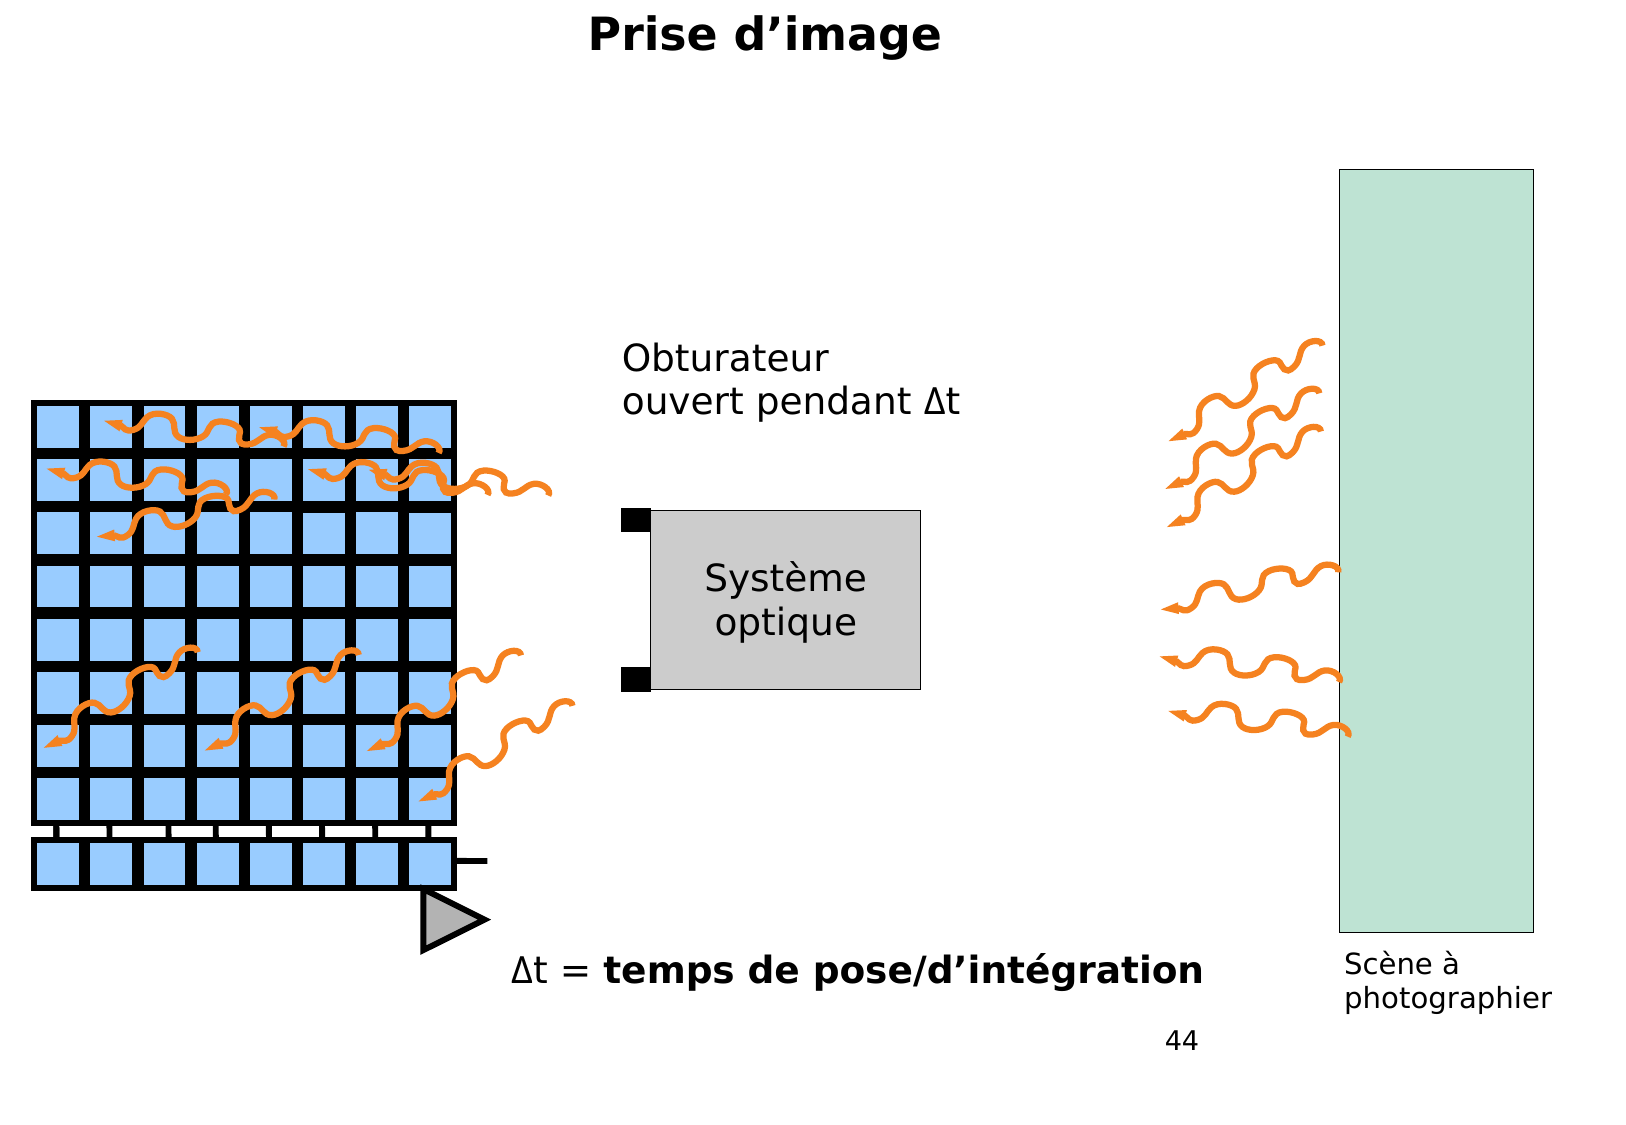

Prise d’image
Obturateur
ouvert pendant Δt
Système
optique
Scène à
photographier
Δt = temps de pose/d’intégration
23